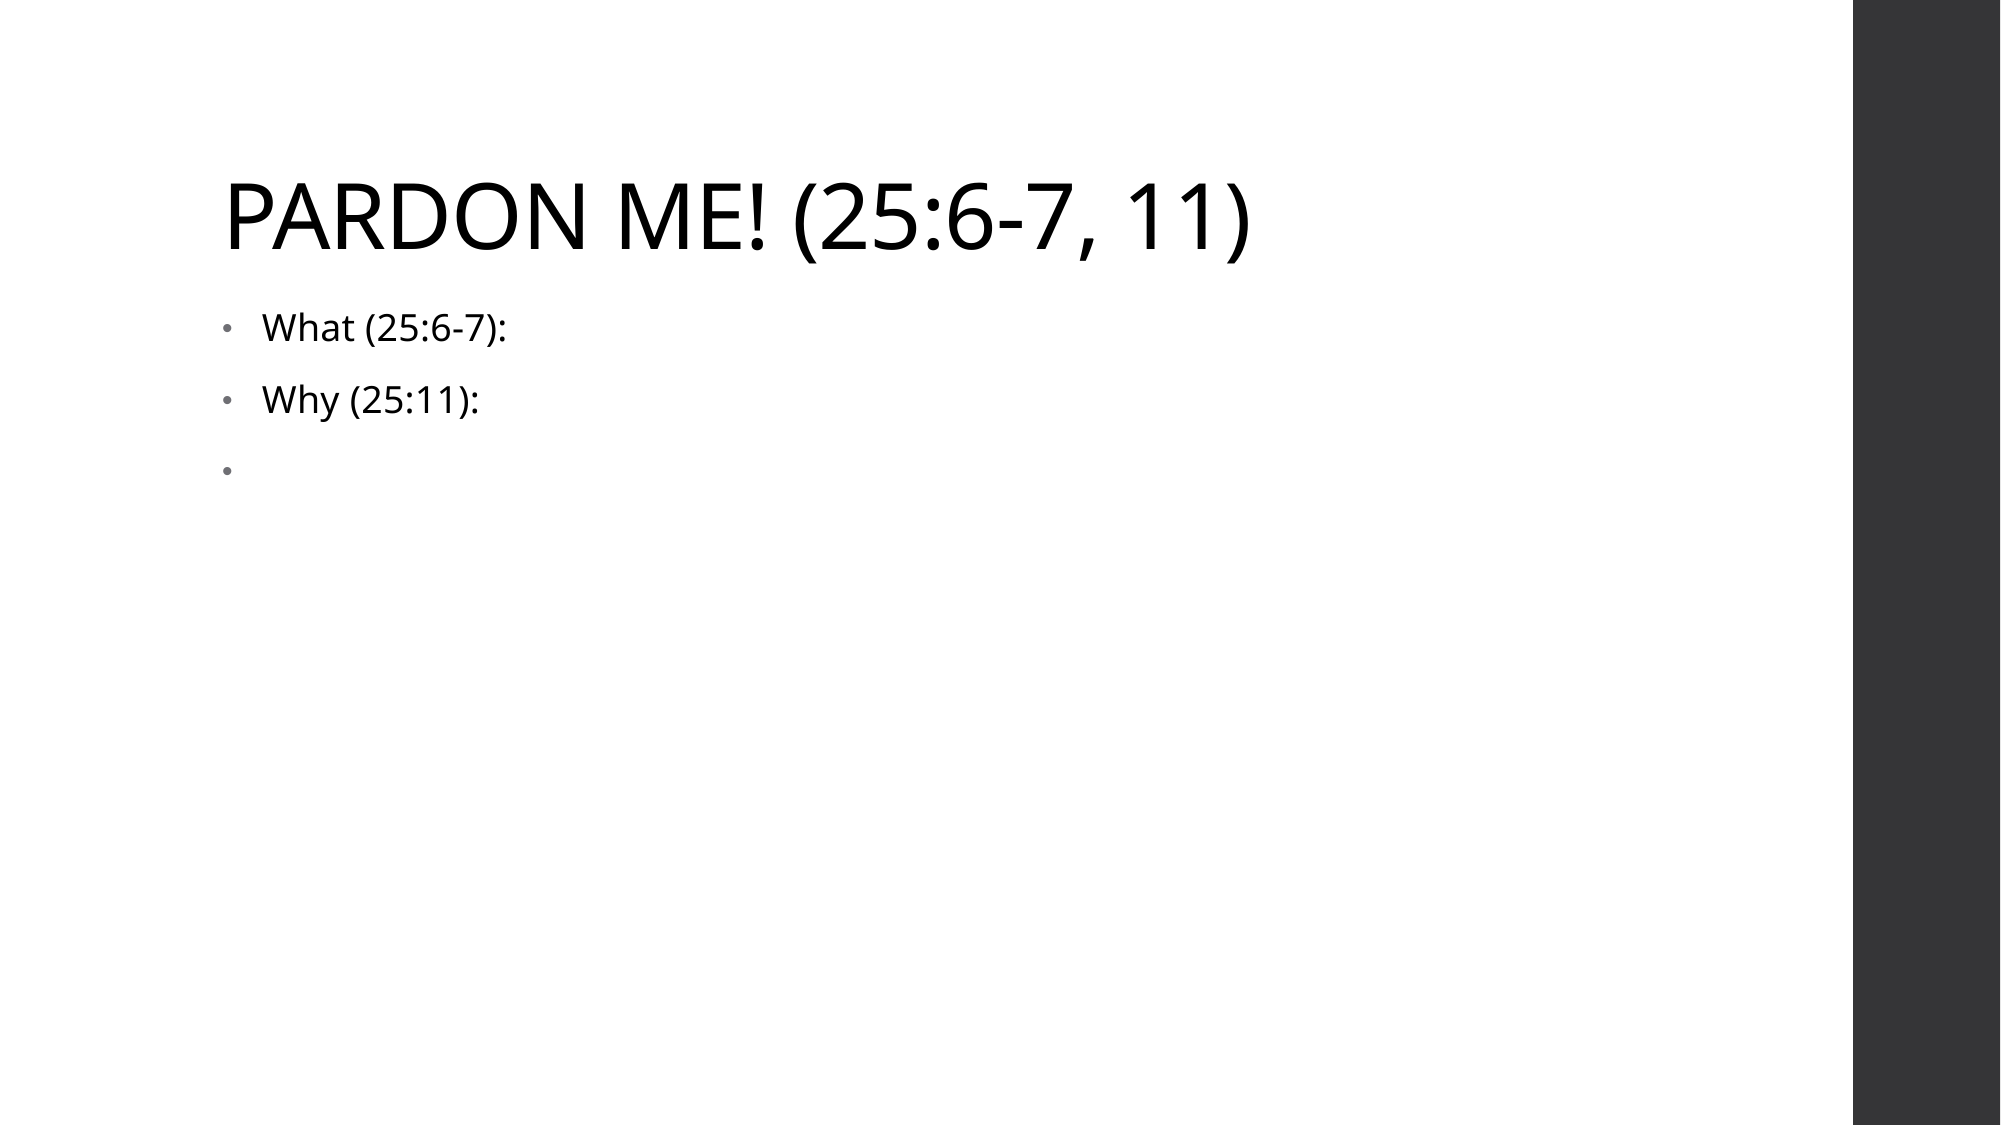

# PARDON ME! (25:6-7, 11)
 What (25:6-7):
 Why (25:11):